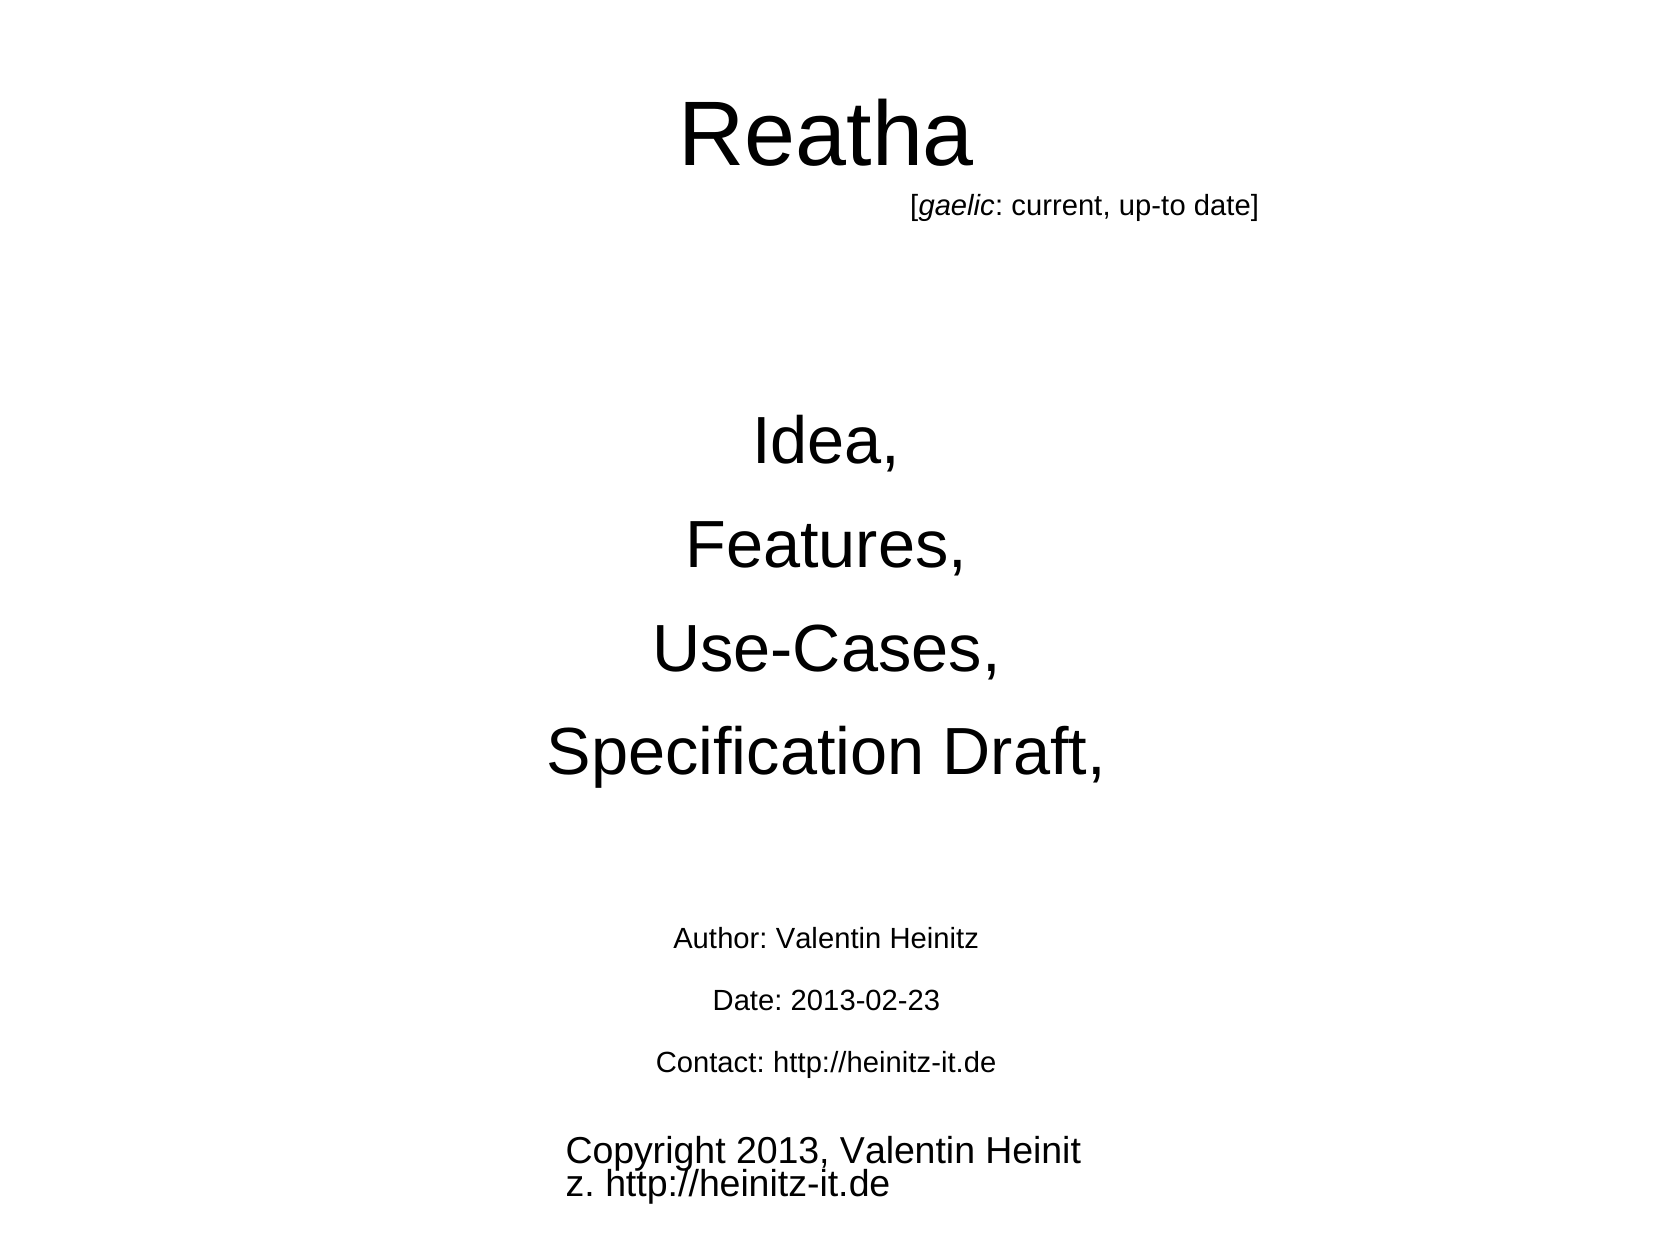

# Reatha [gaelic: current, up-to date]
Idea,
Features,
Use-Cases,
Specification Draft,
Author: Valentin Heinitz
Date: 2013-02-23
Contact: http://heinitz-it.de
Copyright 2013, Valentin Heinitz. http://heinitz-it.de